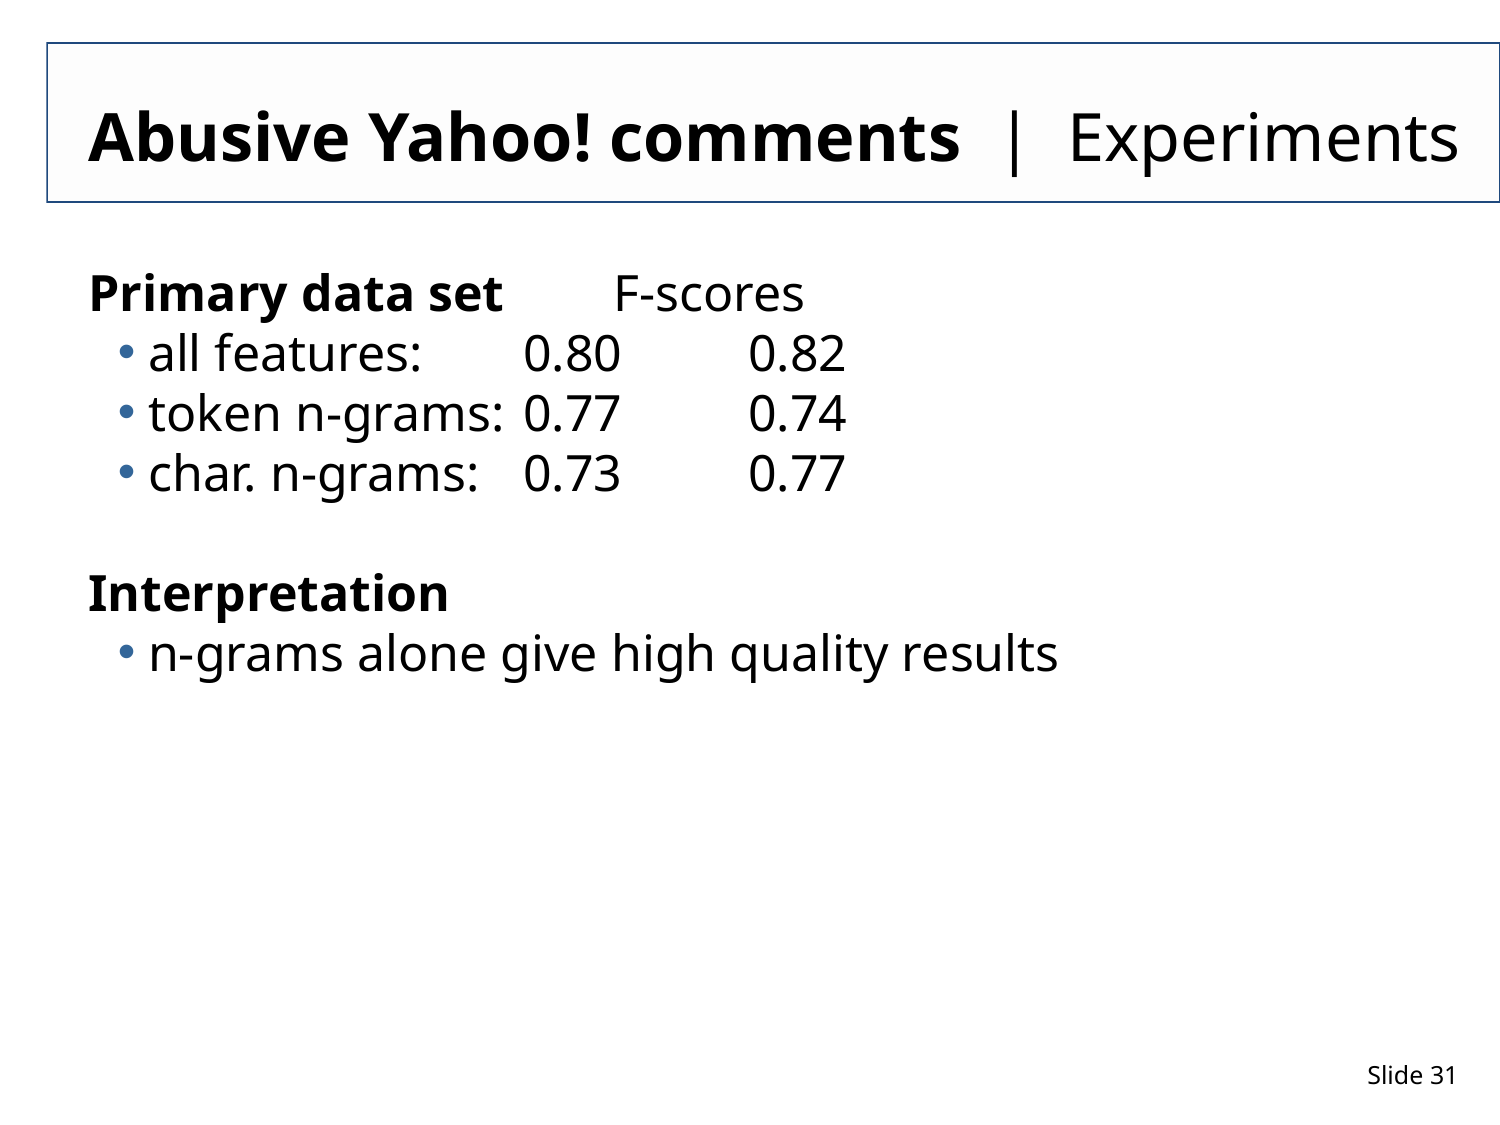

Abusive Yahoo! comments | Experiments
Primary data set		F-scores
all features:		0.80		0.82
token n-grams:	0.77		0.74
char. n-grams:	0.73		0.77
Interpretation
n-grams alone give high quality results